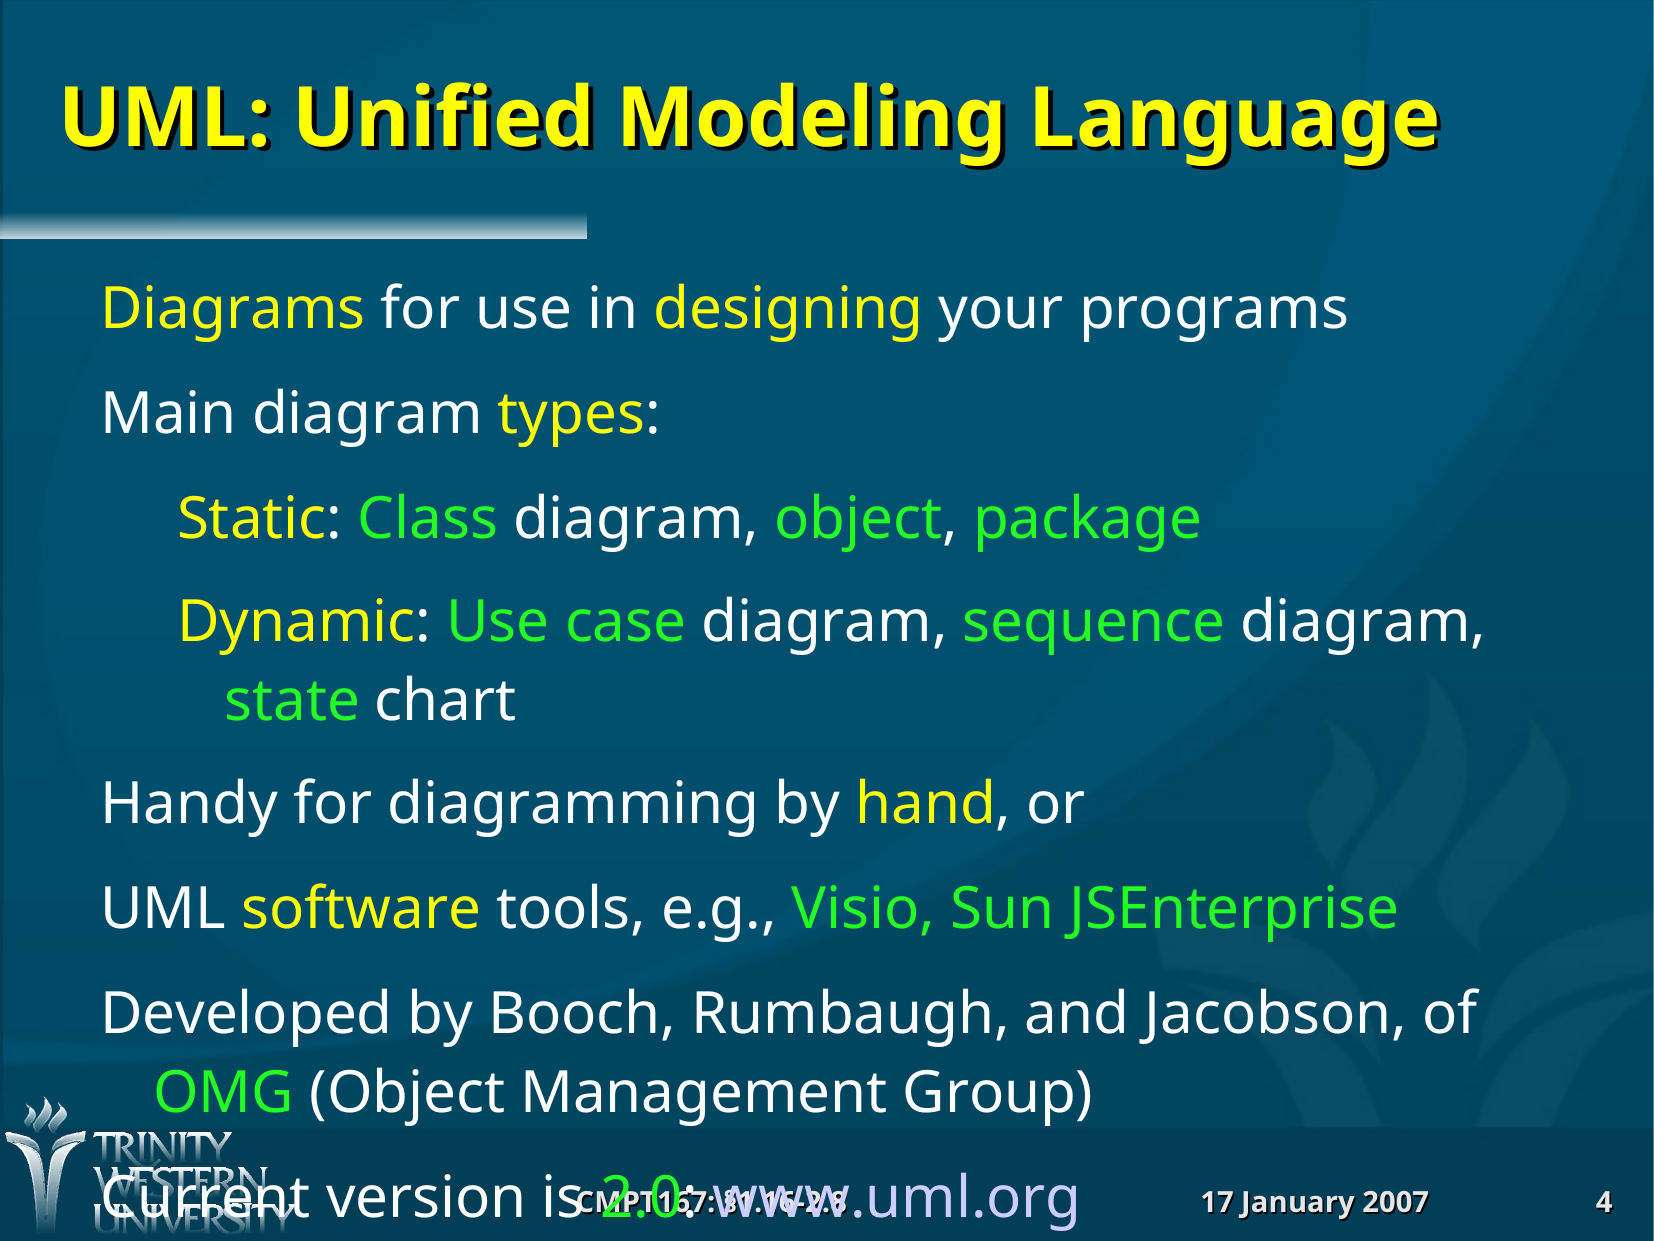

# UML: Unified Modeling Language
Diagrams for use in designing your programs
Main diagram types:
Static: Class diagram, object, package
Dynamic: Use case diagram, sequence diagram, state chart
Handy for diagramming by hand, or
UML software tools, e.g., Visio, Sun JSEnterprise
Developed by Booch, Rumbaugh, and Jacobson, of OMG (Object Management Group)
Current version is 2.0: www.uml.org
CMPT167: §1.16-2.8
17 January 2007
4